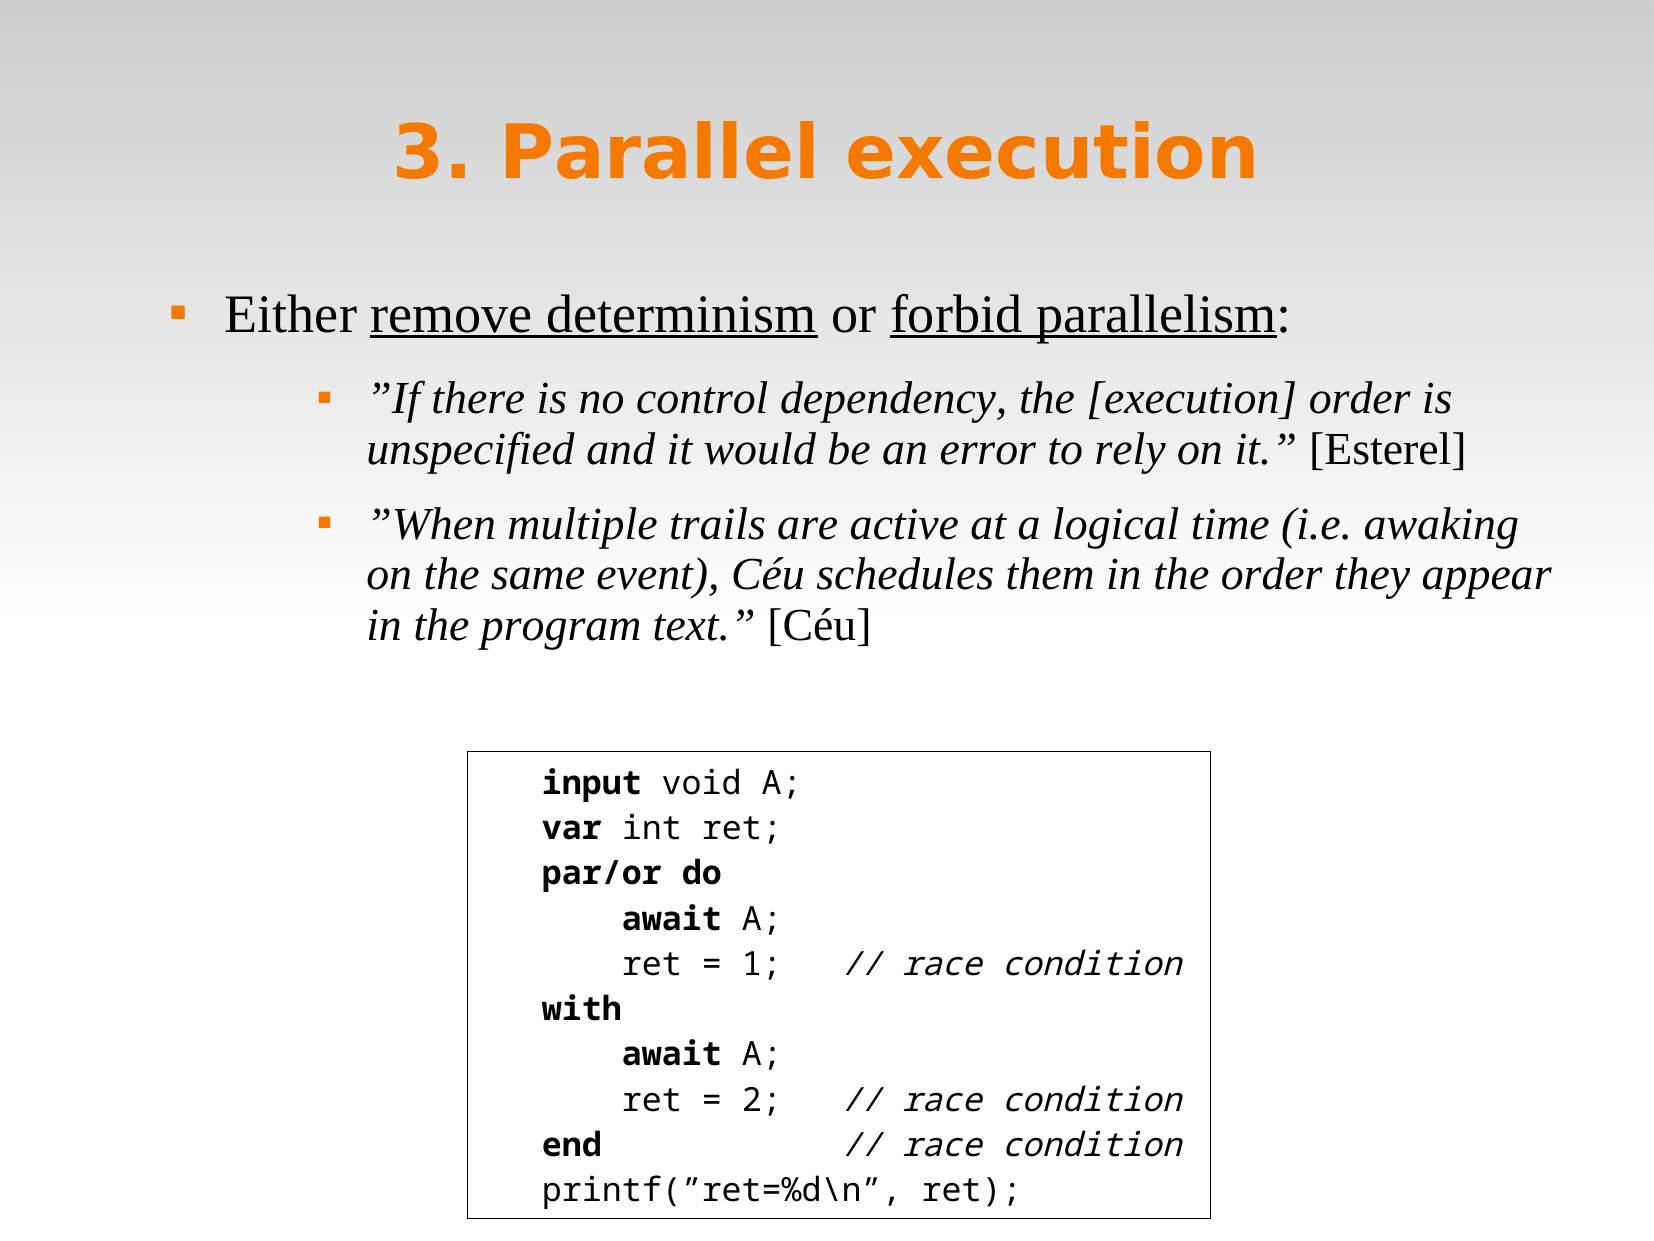

# 3. Parallel execution
Either remove determinism or forbid parallelism:
”If there is no control dependency, the [execution] order is unspecified and it would be an error to rely on it.” [Esterel]
”When multiple trails are active at a logical time (i.e. awaking on the same event), Céu schedules them in the order they appear in the program text.” [Céu]
 input void A;
 var int ret;
 par/or do
 await A;
 ret = 1; // race condition
 with
 await A;
 ret = 2; // race condition
 end // race condition
 printf(”ret=%d\n”, ret);